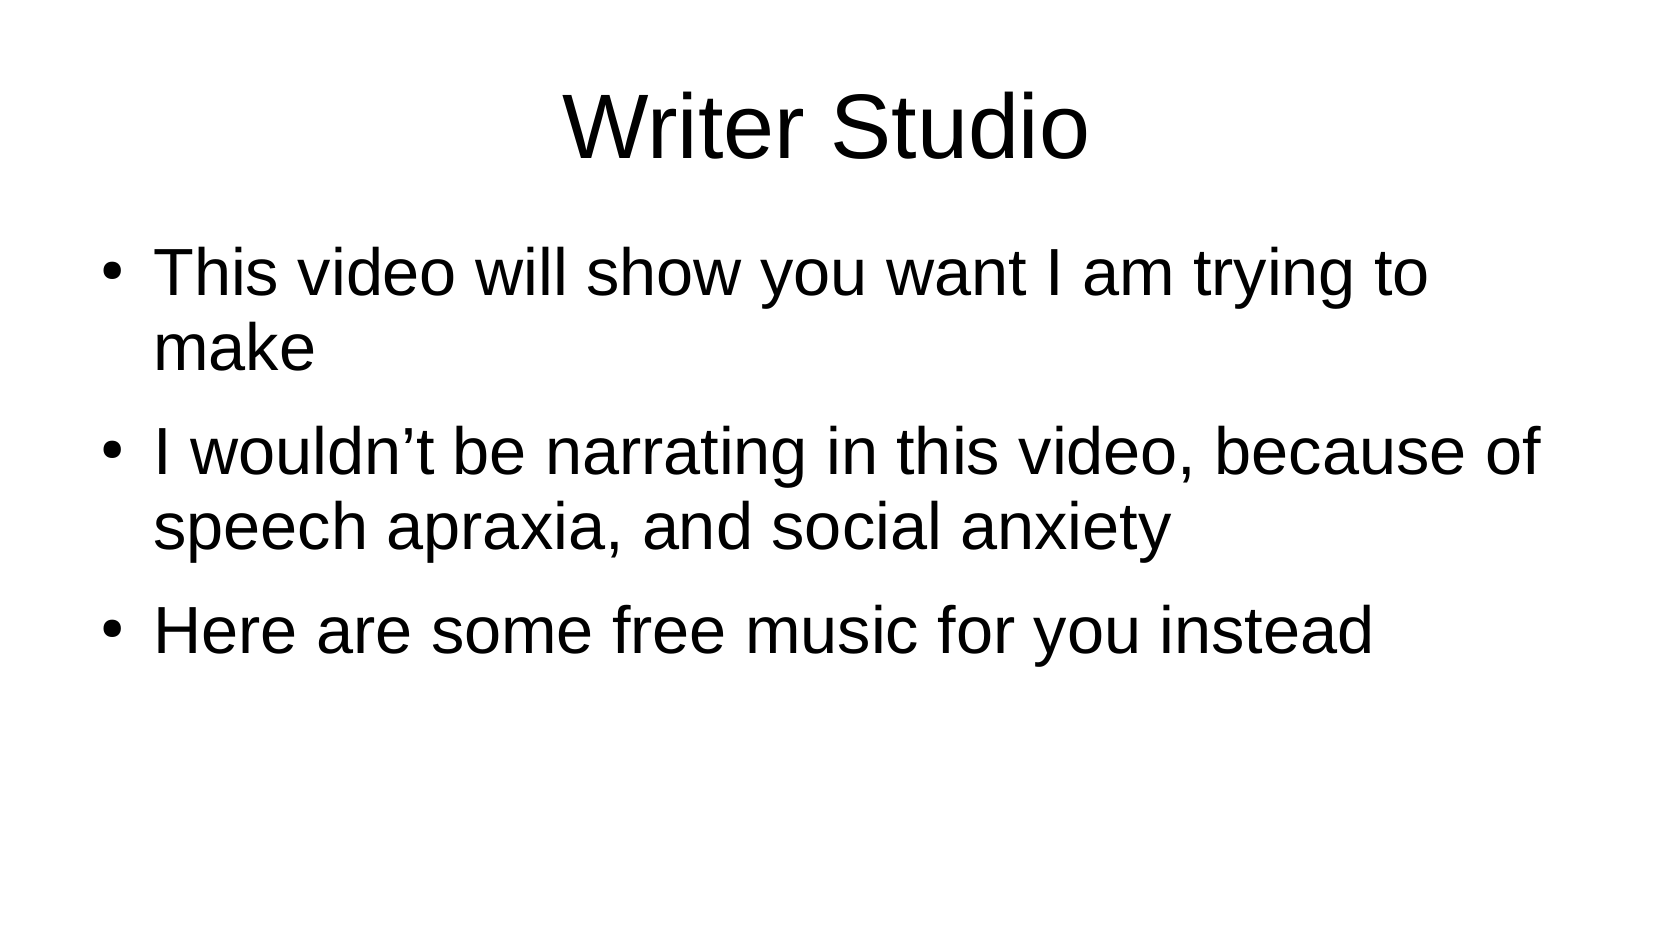

# Writer Studio
This video will show you want I am trying to make
I wouldn’t be narrating in this video, because of speech apraxia, and social anxiety
Here are some free music for you instead